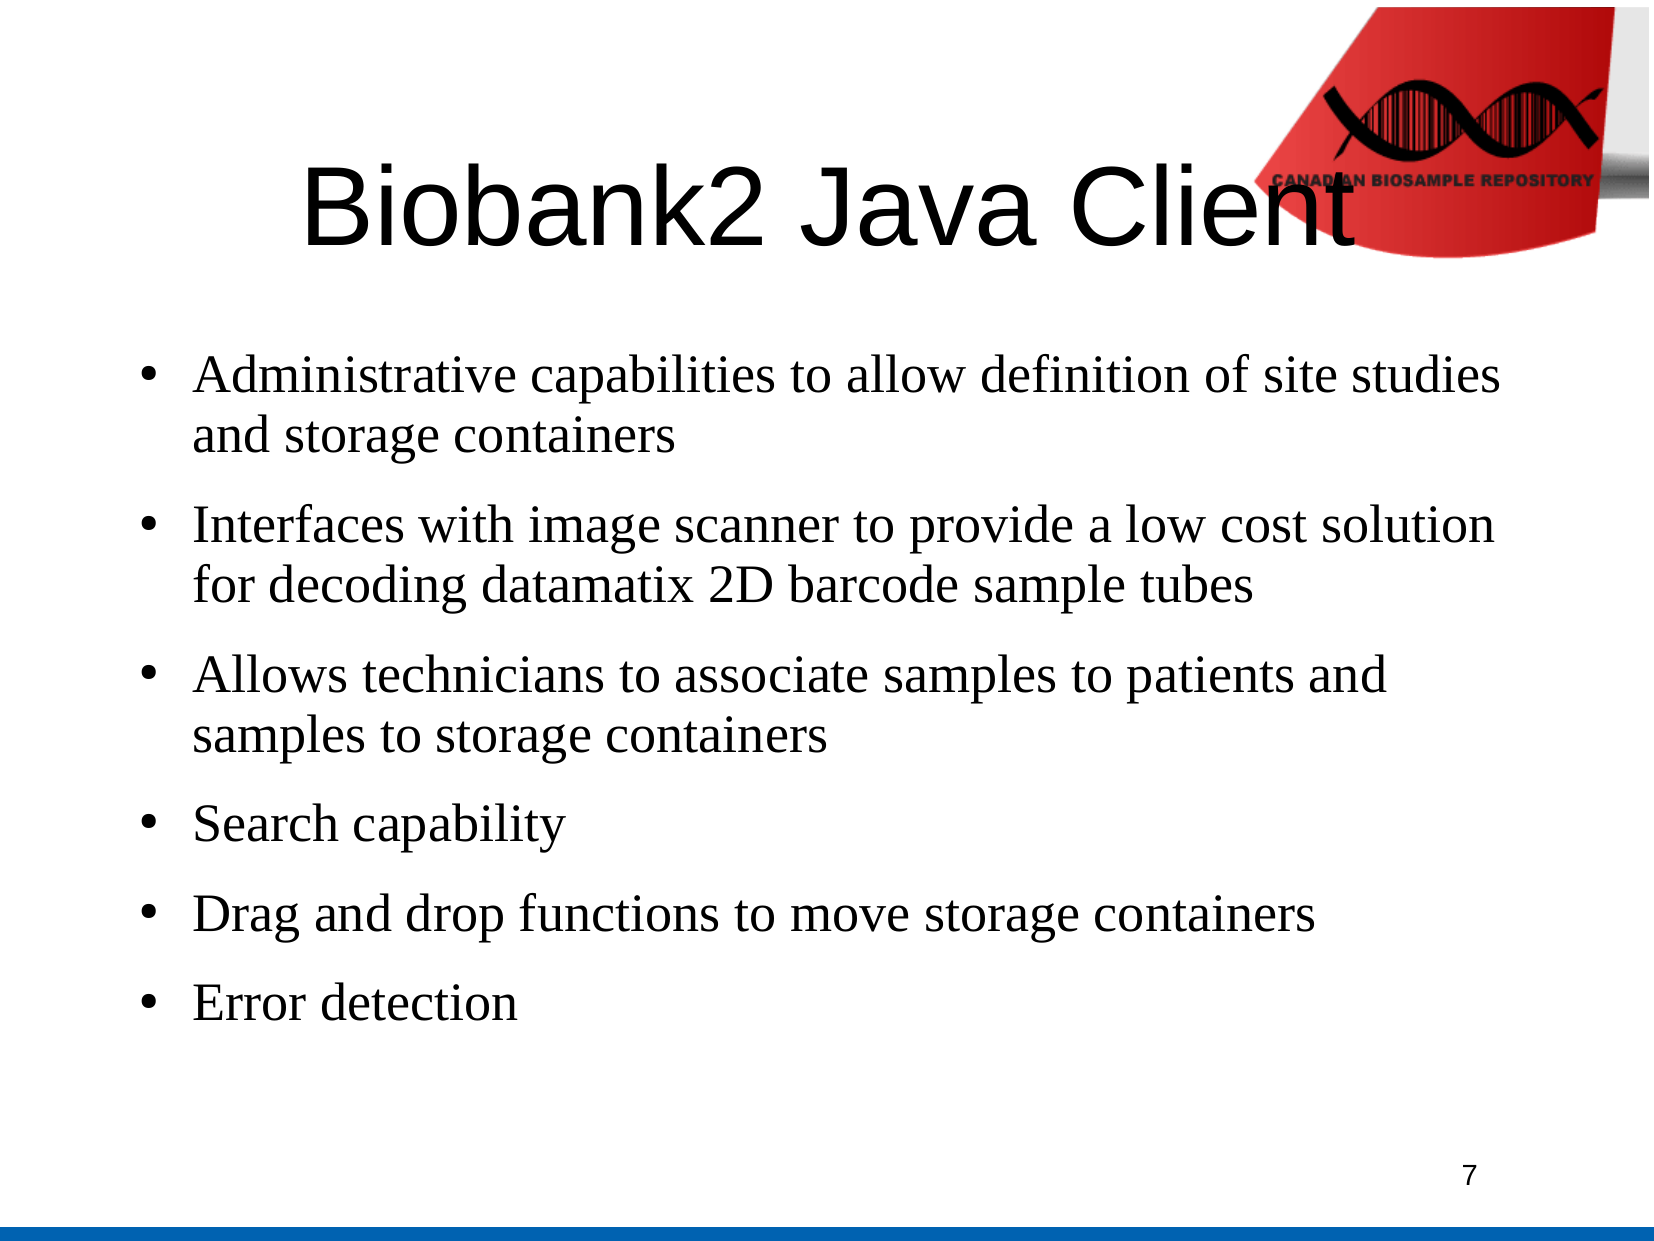

# Biobank2 Java Client
Administrative capabilities to allow definition of site studies and storage containers
Interfaces with image scanner to provide a low cost solution for decoding datamatix 2D barcode sample tubes
Allows technicians to associate samples to patients and samples to storage containers
Search capability
Drag and drop functions to move storage containers
Error detection